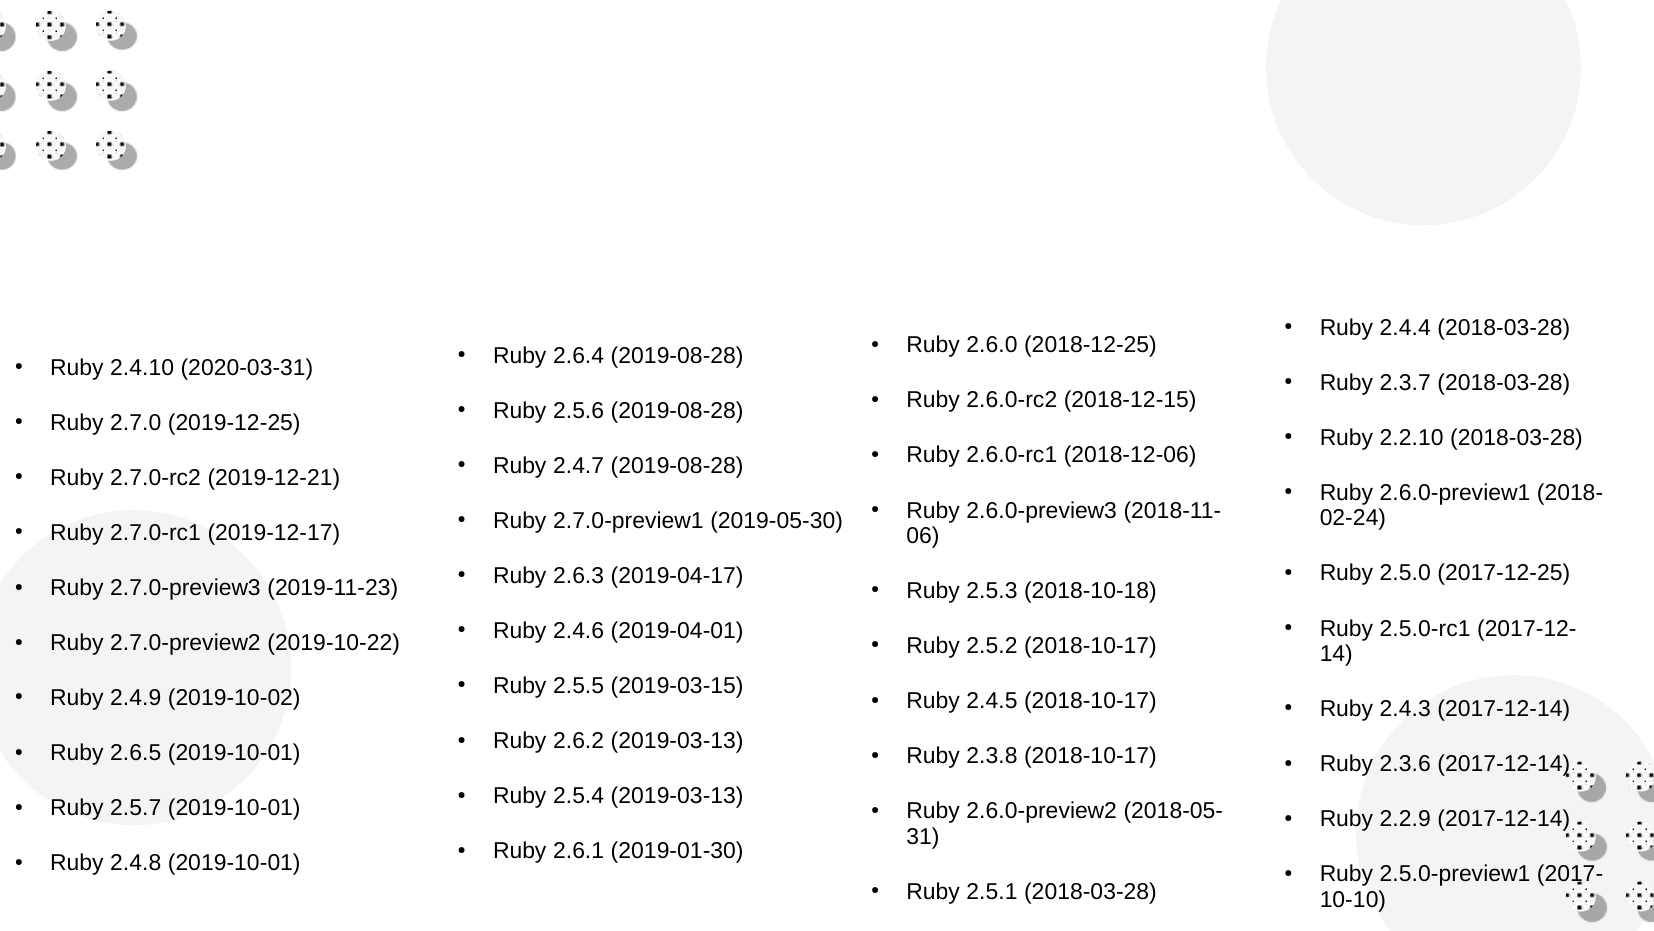

Ruby 2.4.4 (2018-03-28)
Ruby 2.3.7 (2018-03-28)
Ruby 2.2.10 (2018-03-28)
Ruby 2.6.0-preview1 (2018-02-24)
Ruby 2.5.0 (2017-12-25)
Ruby 2.5.0-rc1 (2017-12-14)
Ruby 2.4.3 (2017-12-14)
Ruby 2.3.6 (2017-12-14)
Ruby 2.2.9 (2017-12-14)
Ruby 2.5.0-preview1 (2017-10-10)
Ruby 2.6.0 (2018-12-25)
Ruby 2.6.0-rc2 (2018-12-15)
Ruby 2.6.0-rc1 (2018-12-06)
Ruby 2.6.0-preview3 (2018-11-06)
Ruby 2.5.3 (2018-10-18)
Ruby 2.5.2 (2018-10-17)
Ruby 2.4.5 (2018-10-17)
Ruby 2.3.8 (2018-10-17)
Ruby 2.6.0-preview2 (2018-05-31)
Ruby 2.5.1 (2018-03-28)
Ruby 2.6.4 (2019-08-28)
Ruby 2.5.6 (2019-08-28)
Ruby 2.4.7 (2019-08-28)
Ruby 2.7.0-preview1 (2019-05-30)
Ruby 2.6.3 (2019-04-17)
Ruby 2.4.6 (2019-04-01)
Ruby 2.5.5 (2019-03-15)
Ruby 2.6.2 (2019-03-13)
Ruby 2.5.4 (2019-03-13)
Ruby 2.6.1 (2019-01-30)
Ruby 2.4.10 (2020-03-31)
Ruby 2.7.0 (2019-12-25)
Ruby 2.7.0-rc2 (2019-12-21)
Ruby 2.7.0-rc1 (2019-12-17)
Ruby 2.7.0-preview3 (2019-11-23)
Ruby 2.7.0-preview2 (2019-10-22)
Ruby 2.4.9 (2019-10-02)
Ruby 2.6.5 (2019-10-01)
Ruby 2.5.7 (2019-10-01)
Ruby 2.4.8 (2019-10-01)